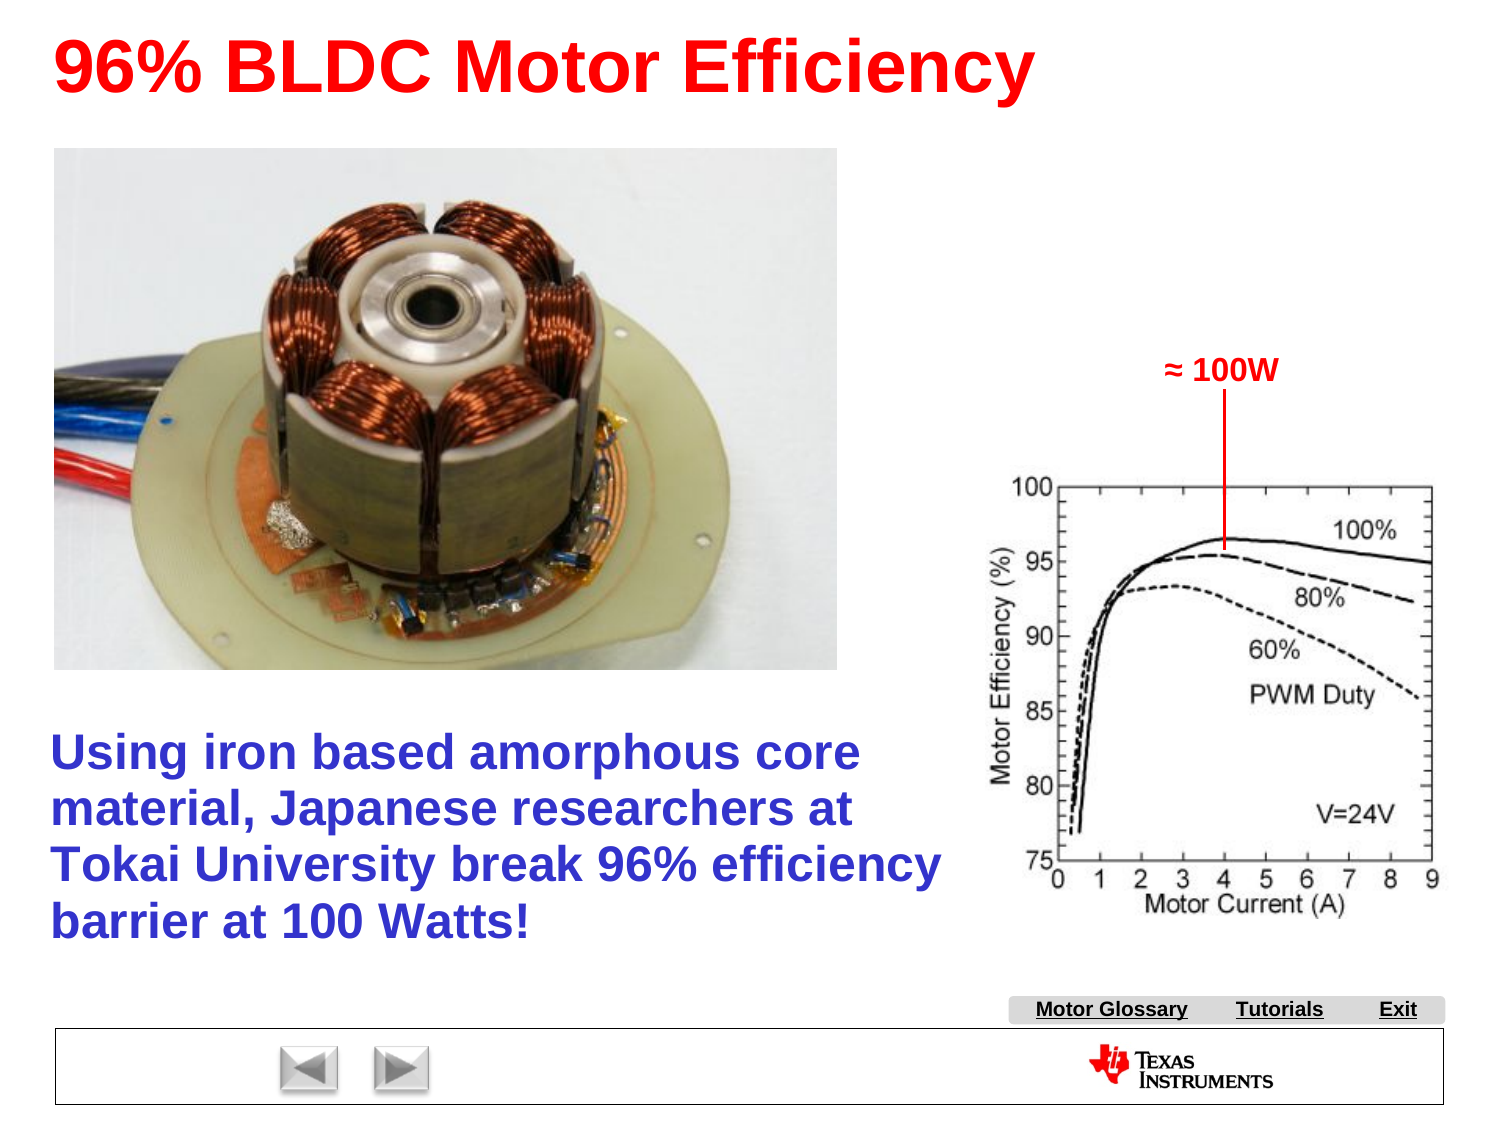

# 96% BLDC Motor Efficiency
≈ 100W
Using iron based amorphous core material, Japanese researchers at Tokai University break 96% efficiency barrier at 100 Watts!